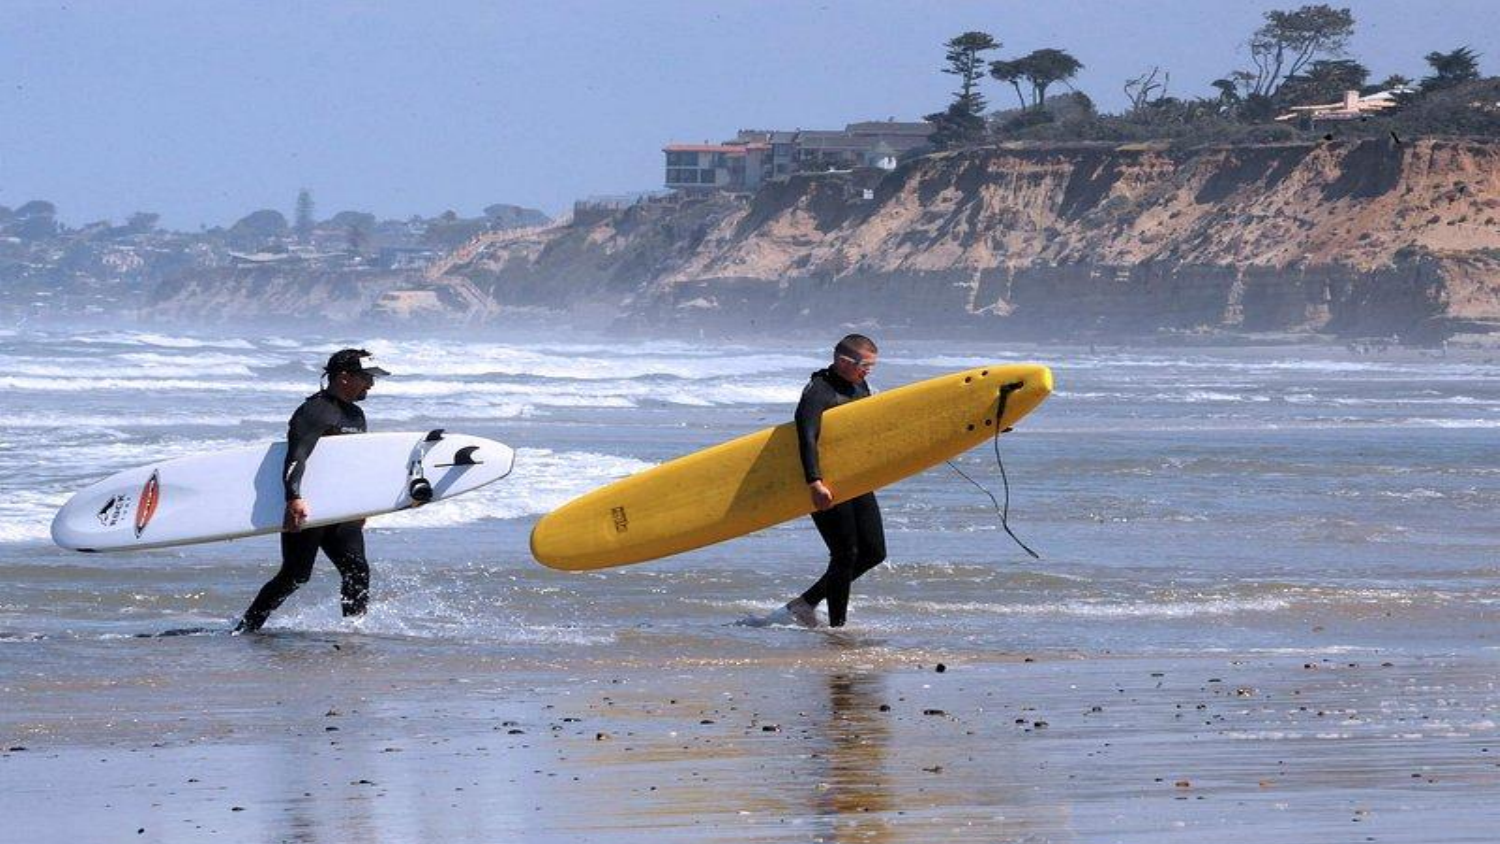

Context
300 000
people participate in water sports (USA,
Australia, South Africa) every year
1 in 500
are attacked by a shark
7% of those attacks are fatal